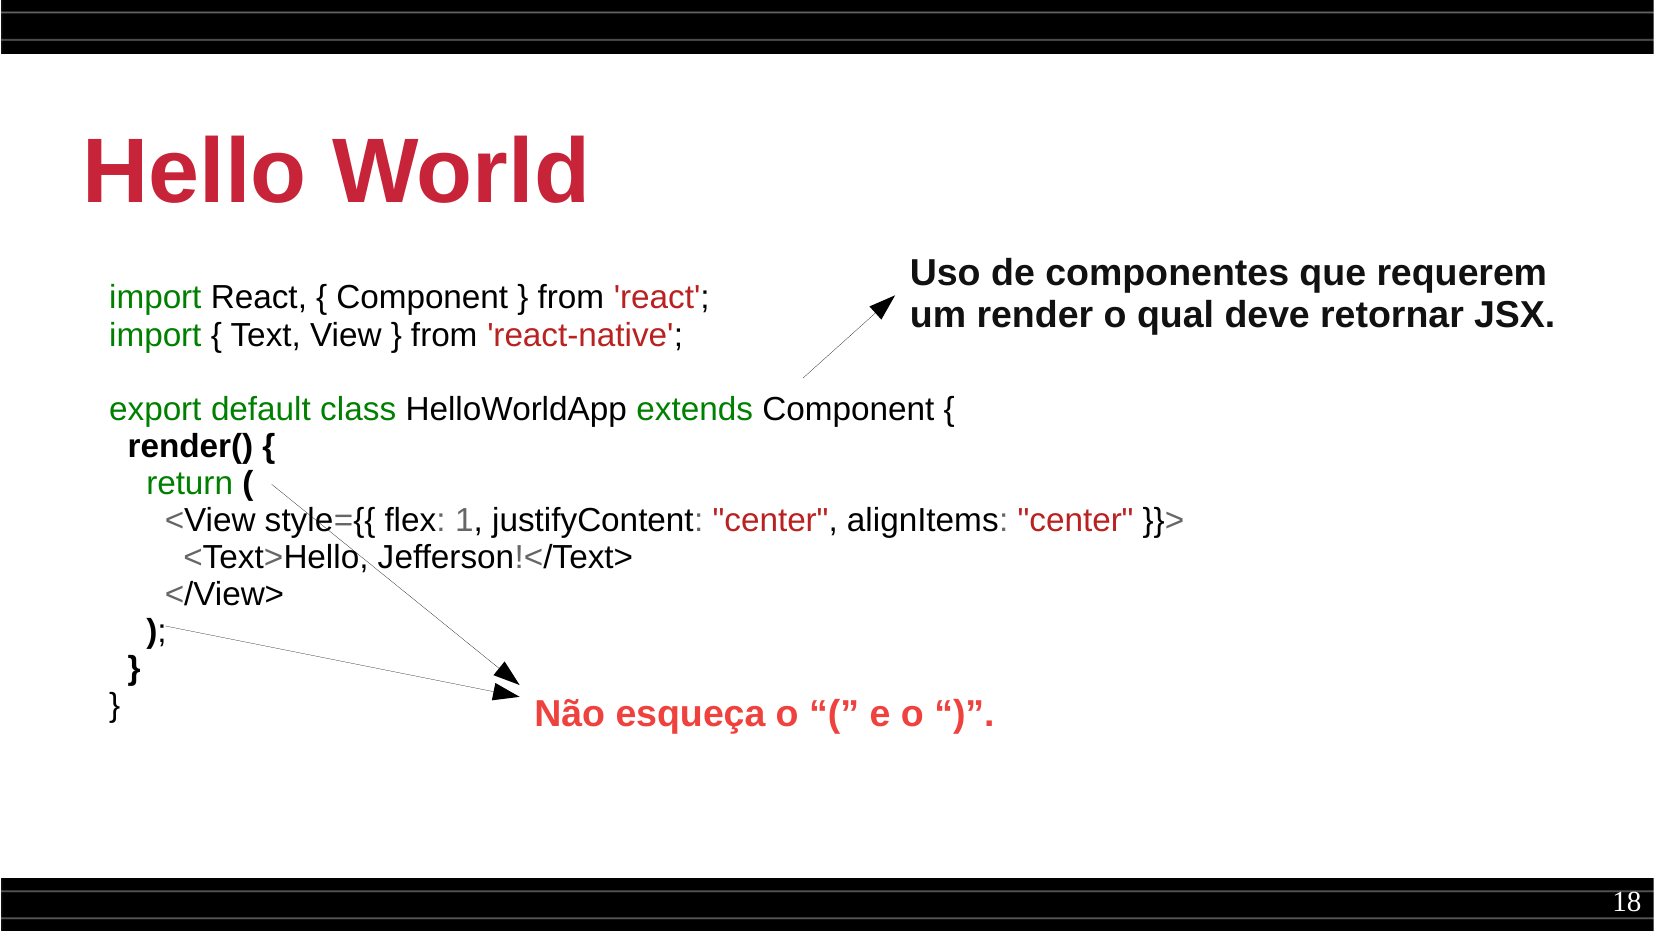

# Hello World
Uso de componentes que requerem
um render o qual deve retornar JSX.
import React, { Component } from 'react';
import { Text, View } from 'react-native';
export default class HelloWorldApp extends Component {
 render() {
 return (
 <View style={{ flex: 1, justifyContent: "center", alignItems: "center" }}>
 <Text>Hello, Jefferson!</Text>
 </View>
 );
 }
}
Não esqueça o “(” e o “)”.
sdsdsds